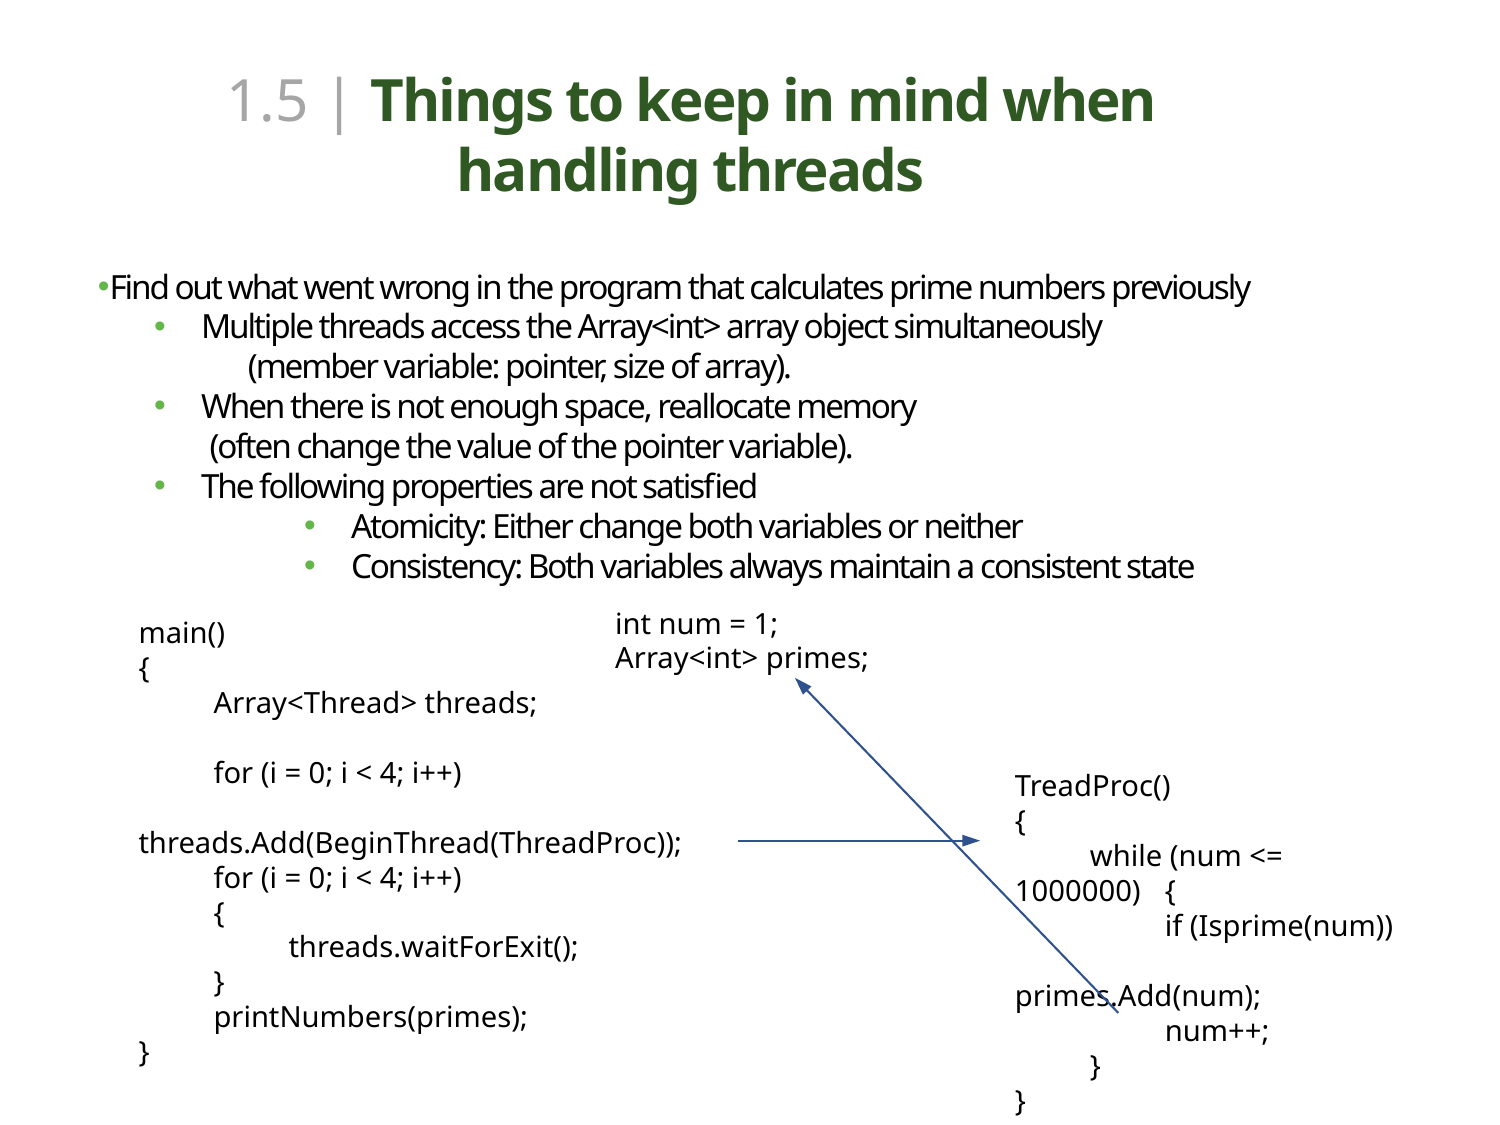

1.5 | Things to keep in mind when handling threads
Find out what went wrong in the program that calculates prime numbers previously
Multiple threads access the Array<int> array object simultaneously
(member variable: pointer, size of array).
When there is not enough space, reallocate memory
 (often change the value of the pointer variable).
The following properties are not satisfied
Atomicity: Either change both variables or neither
Consistency: Both variables always maintain a consistent state
int num = 1;
Array<int> primes;
main()
{
	Array<Thread> threads;
	for (i = 0; i < 4; i++)
		threads.Add(BeginThread(ThreadProc));
	for (i = 0; i < 4; i++)
	{
		threads.waitForExit();
	}
	printNumbers(primes);
}
TreadProc()
{
	while (num <= 1000000)	{
		if (Isprime(num))			primes.Add(num);
		num++;
	}
}